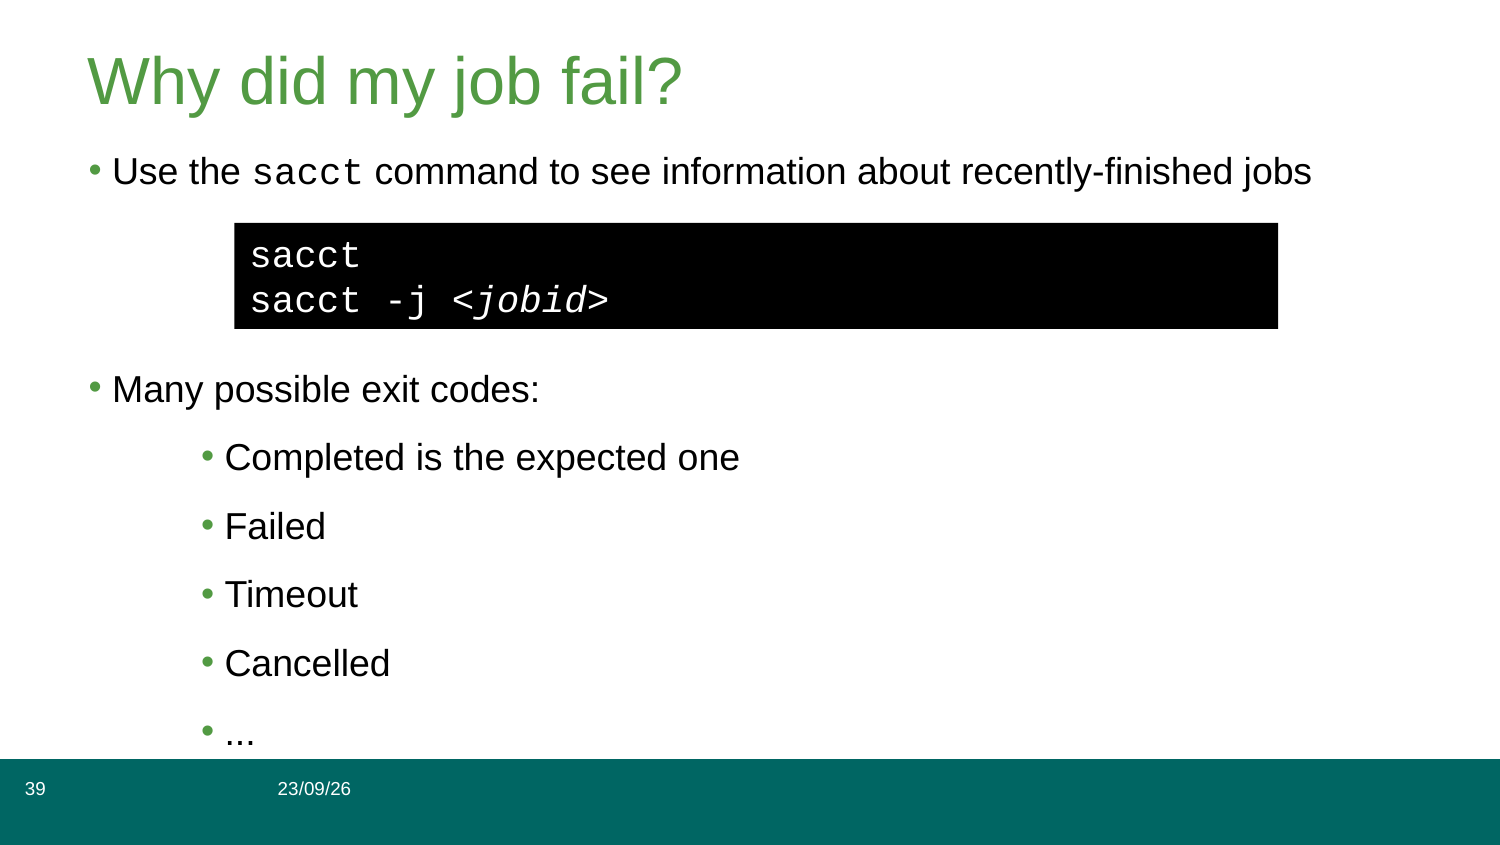

# Why did my job fail?
 Use the sacct command to see information about recently-finished jobs
 Many possible exit codes:
 Completed is the expected one
 Failed
 Timeout
 Cancelled
 ...
sacct
sacct -j <jobid>